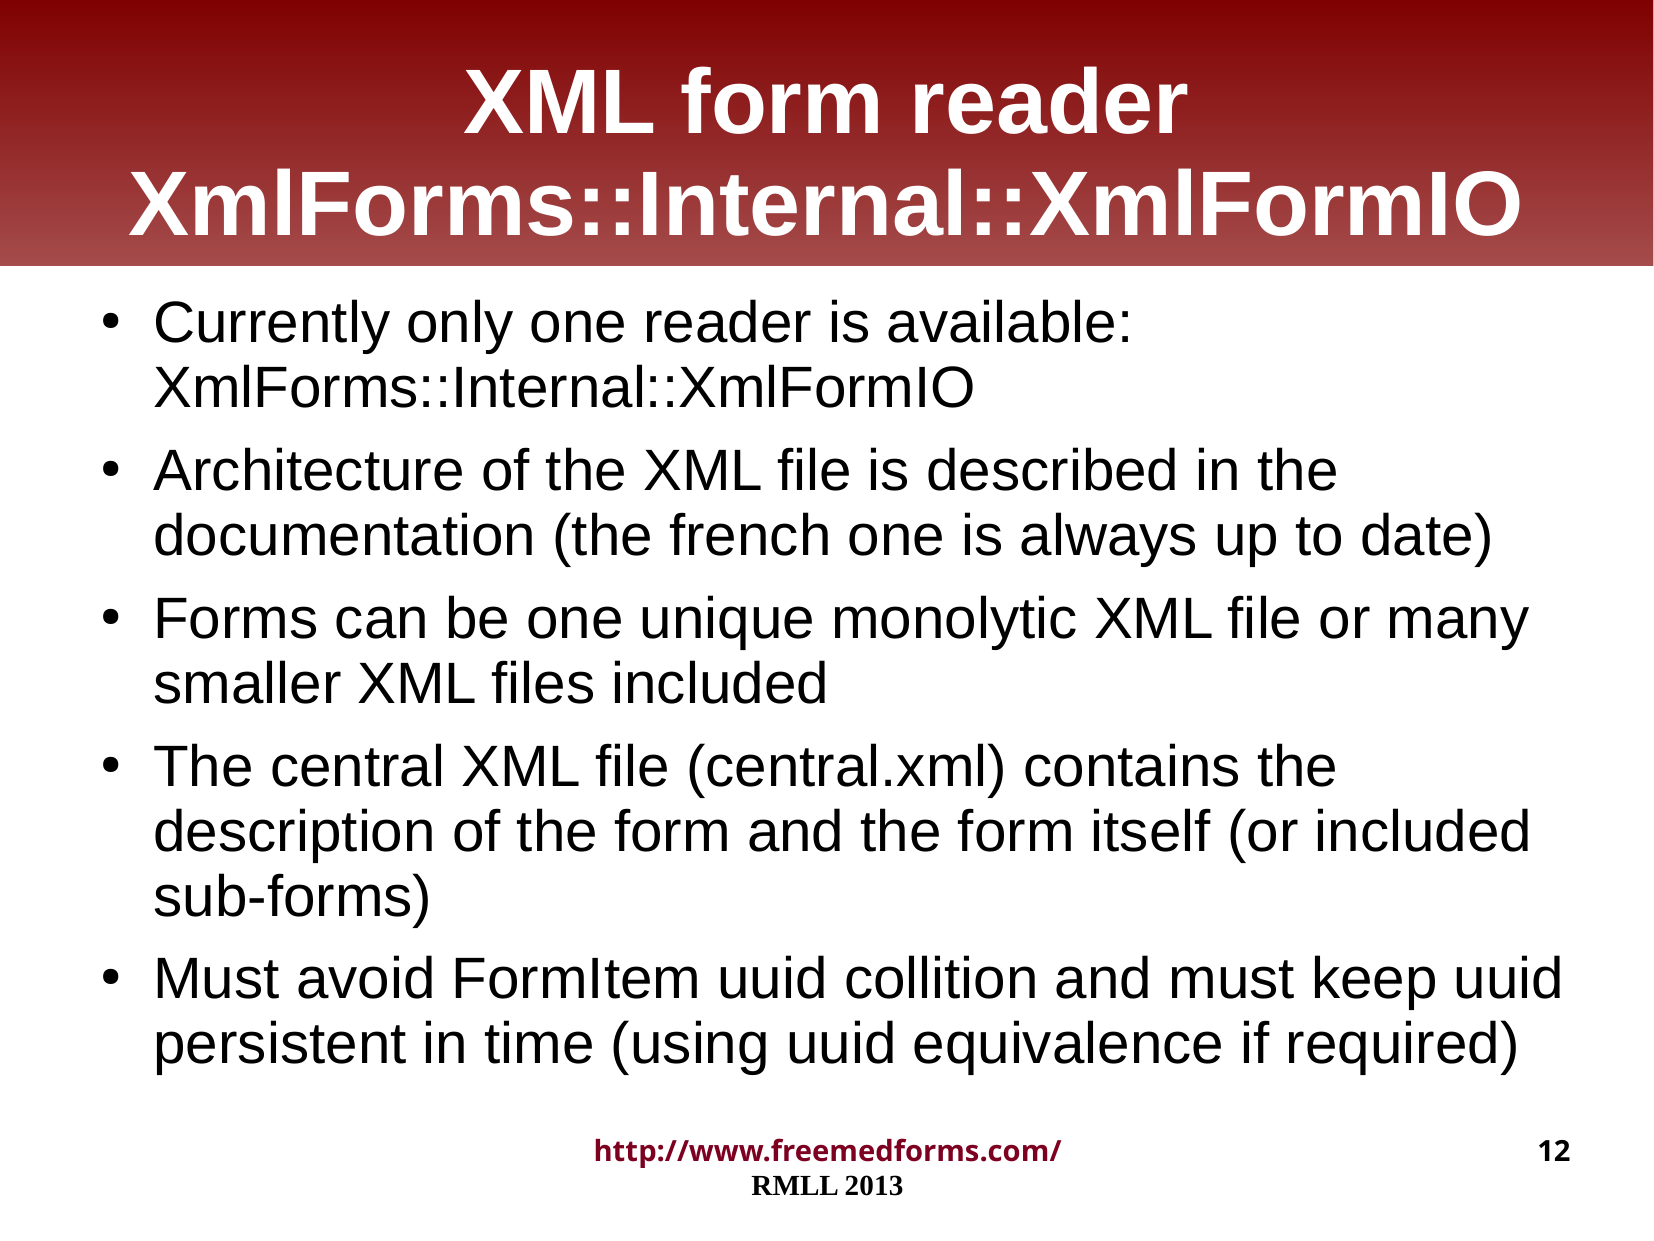

# XML form reader XmlForms::Internal::XmlFormIO
Currently only one reader is available: XmlForms::Internal::XmlFormIO
Architecture of the XML file is described in the documentation (the french one is always up to date)
Forms can be one unique monolytic XML file or many smaller XML files included
The central XML file (central.xml) contains the description of the form and the form itself (or included sub-forms)
Must avoid FormItem uuid collition and must keep uuid persistent in time (using uuid equivalence if required)
12